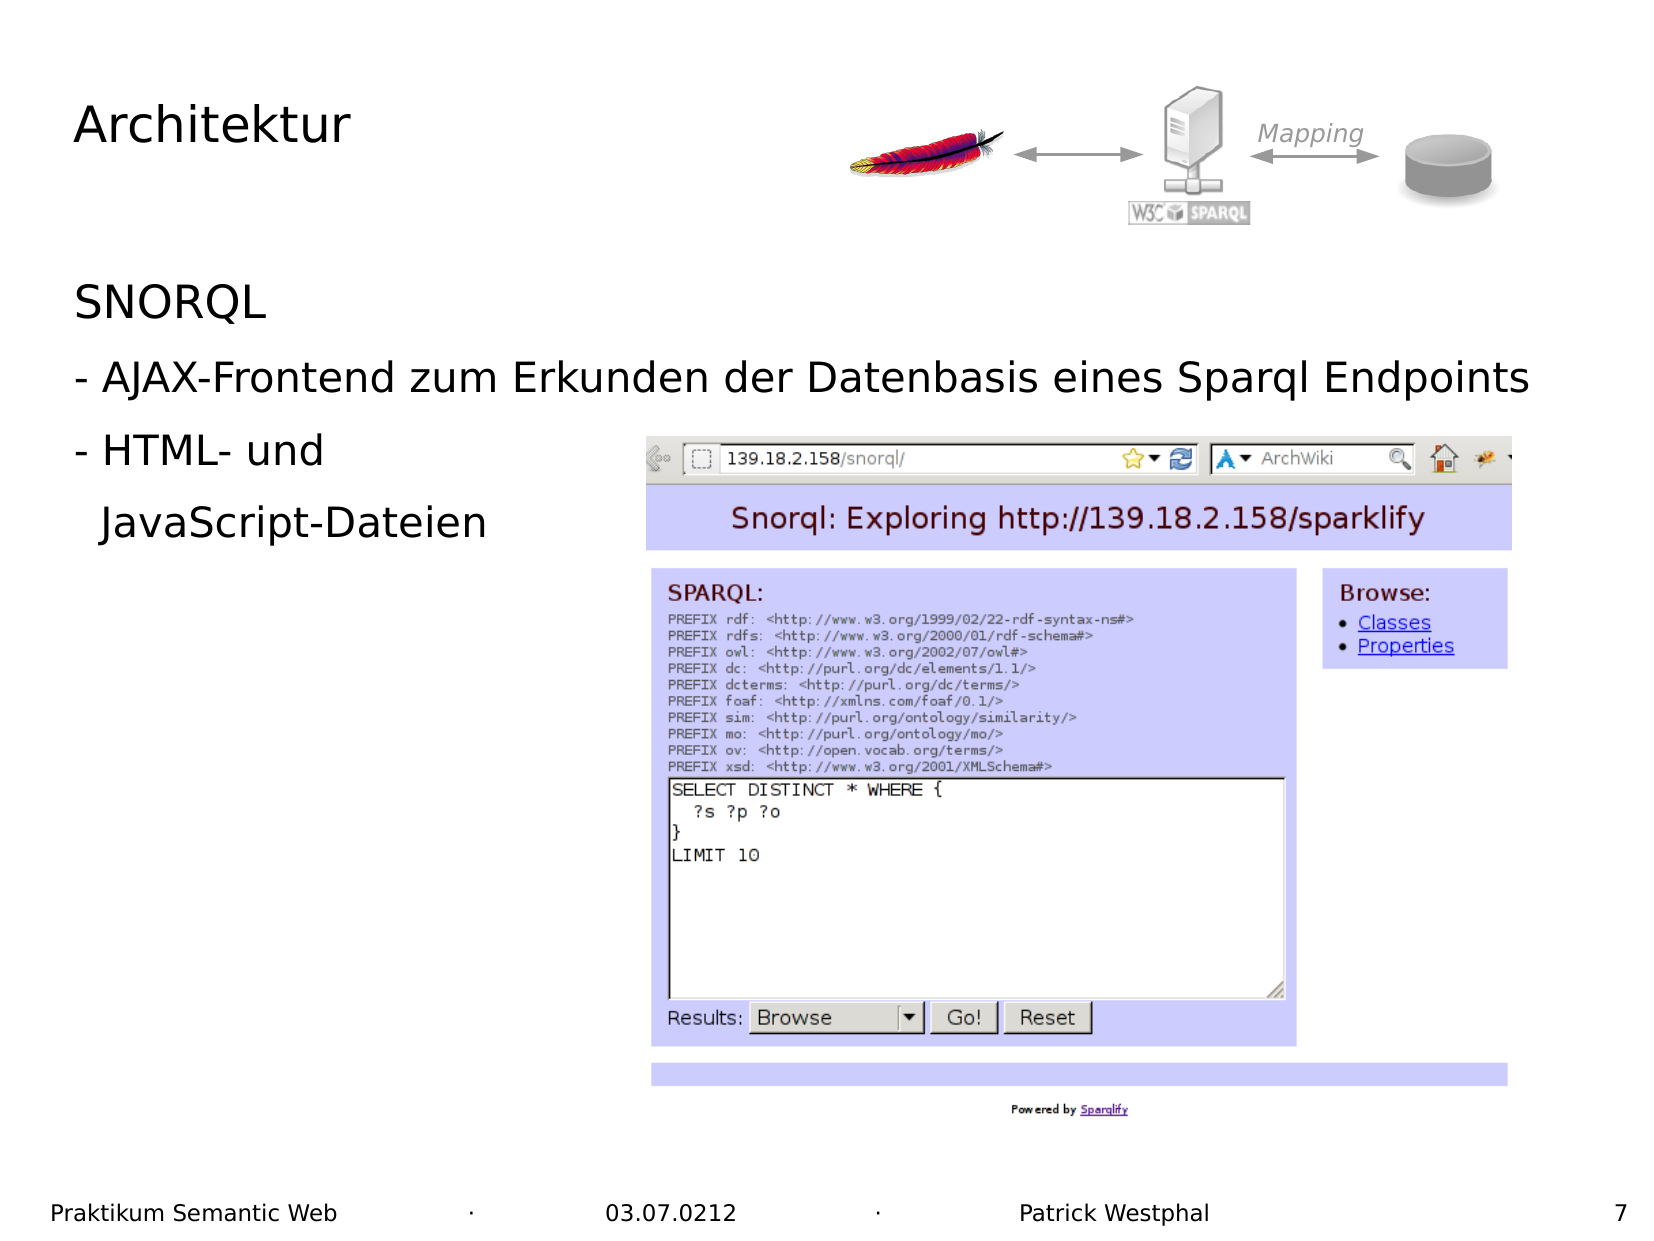

Architektur
Mapping
SNORQL
- AJAX-Frontend zum Erkunden der Datenbasis eines Sparql Endpoints
- HTML- und
 JavaScript-Dateien
Praktikum Semantic Web · 03.07.0212 · Patrick Westphal